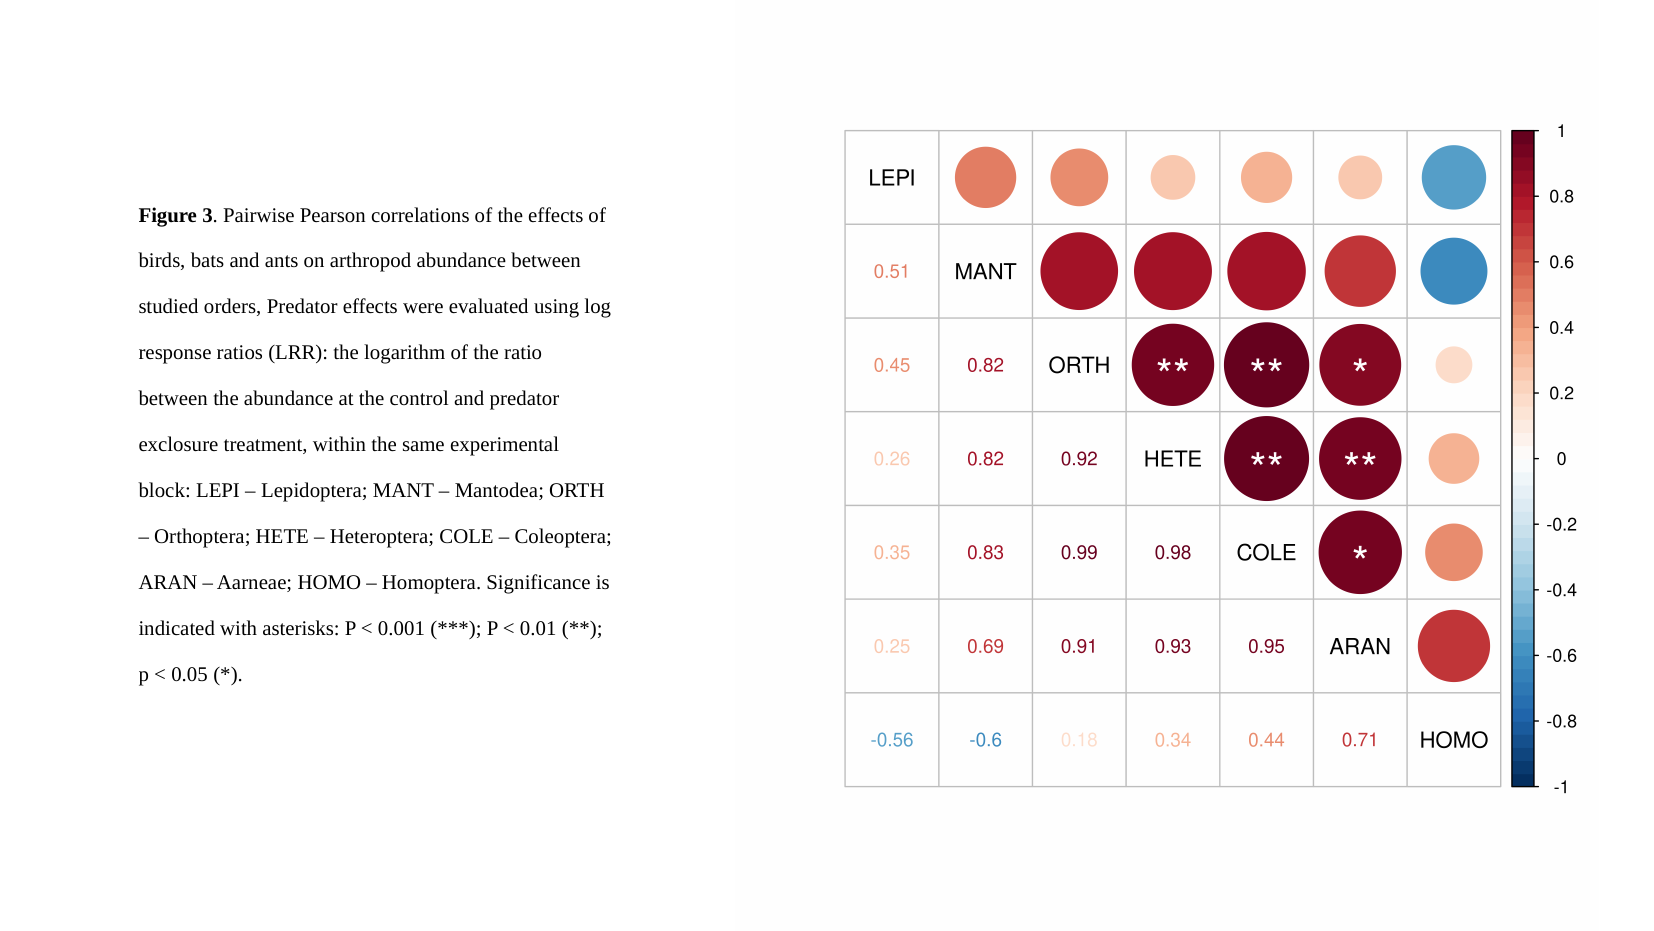

#
Figure 3. Pairwise Pearson correlations of the effects of birds, bats and ants on arthropod abundance between studied orders, Predator effects were evaluated using log response ratios (LRR): the logarithm of the ratio between the abundance at the control and predator exclosure treatment, within the same experimental block: LEPI – Lepidoptera; MANT – Mantodea; ORTH – Orthoptera; HETE – Heteroptera; COLE – Coleoptera; ARAN – Aarneae; HOMO – Homoptera. Significance is indicated with asterisks: P < 0.001 (***); P < 0.01 (**); p < 0.05 (*).